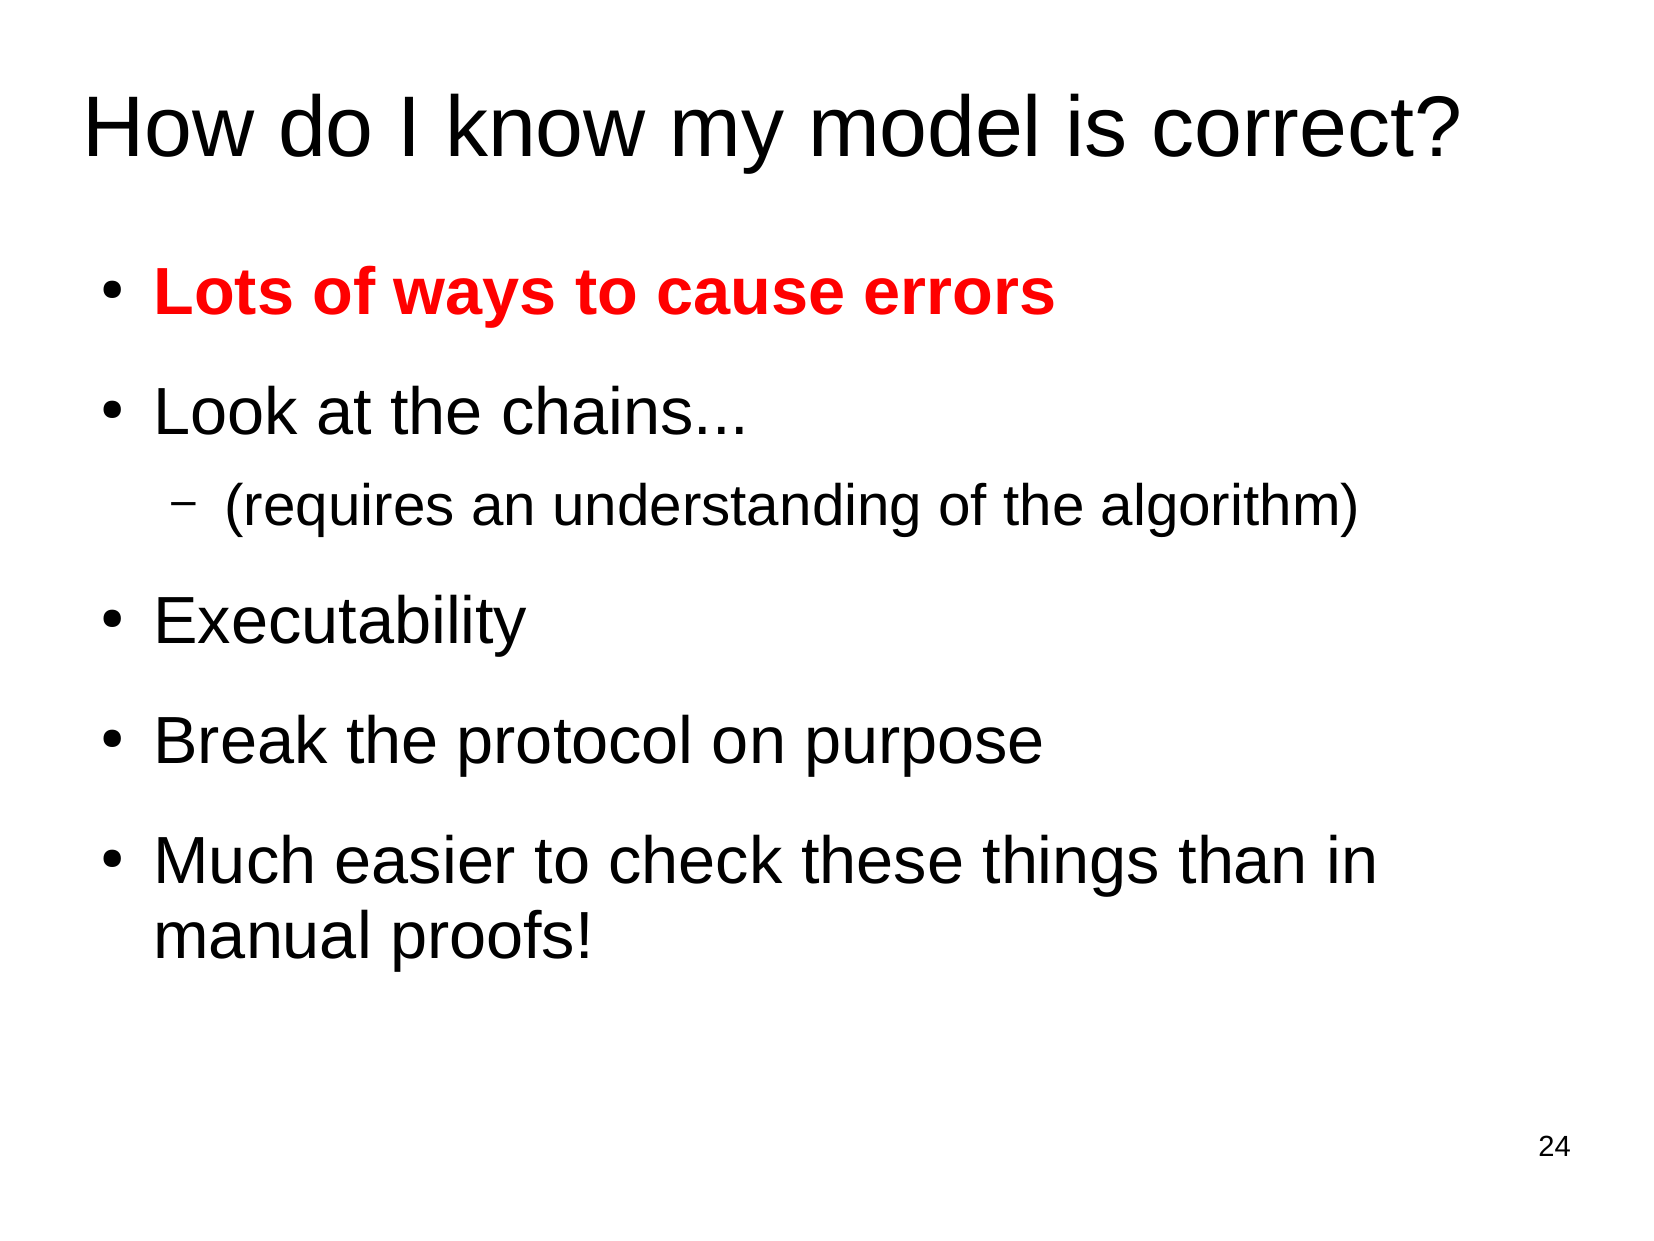

# How do I know my model is correct?
Lots of ways to cause errors
Look at the chains...
(requires an understanding of the algorithm)
Executability
Break the protocol on purpose
Much easier to check these things than in manual proofs!
24